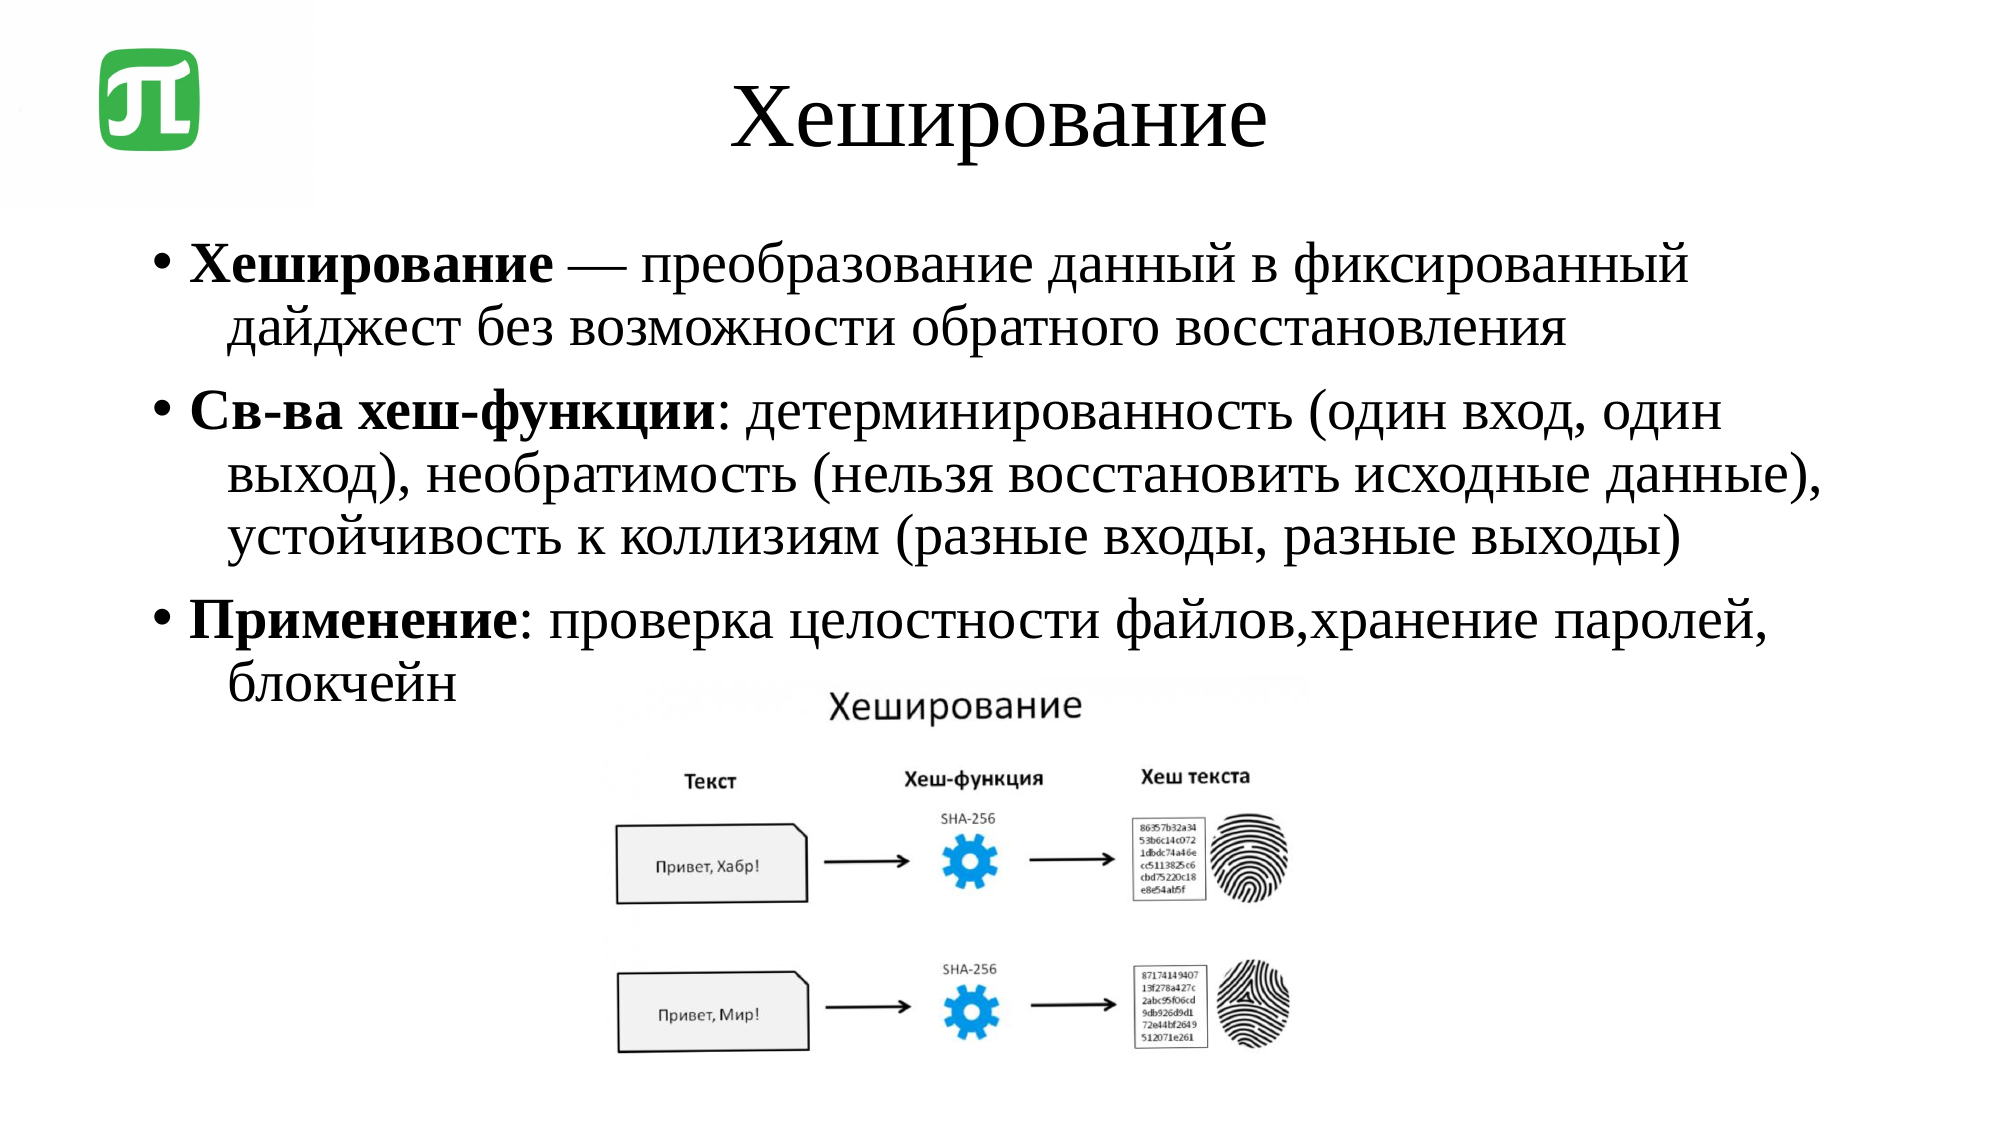

# Хеширование
Хеширование — преобразование данный в фиксированный дайджест без возможности обратного восстановления
Св-ва хеш-функции: детерминированность (один вход, один выход), необратимость (нельзя восстановить исходные данные), устойчивость к коллизиям (разные входы, разные выходы)
Применение: проверка целостности файлов,хранение паролей, блокчейн